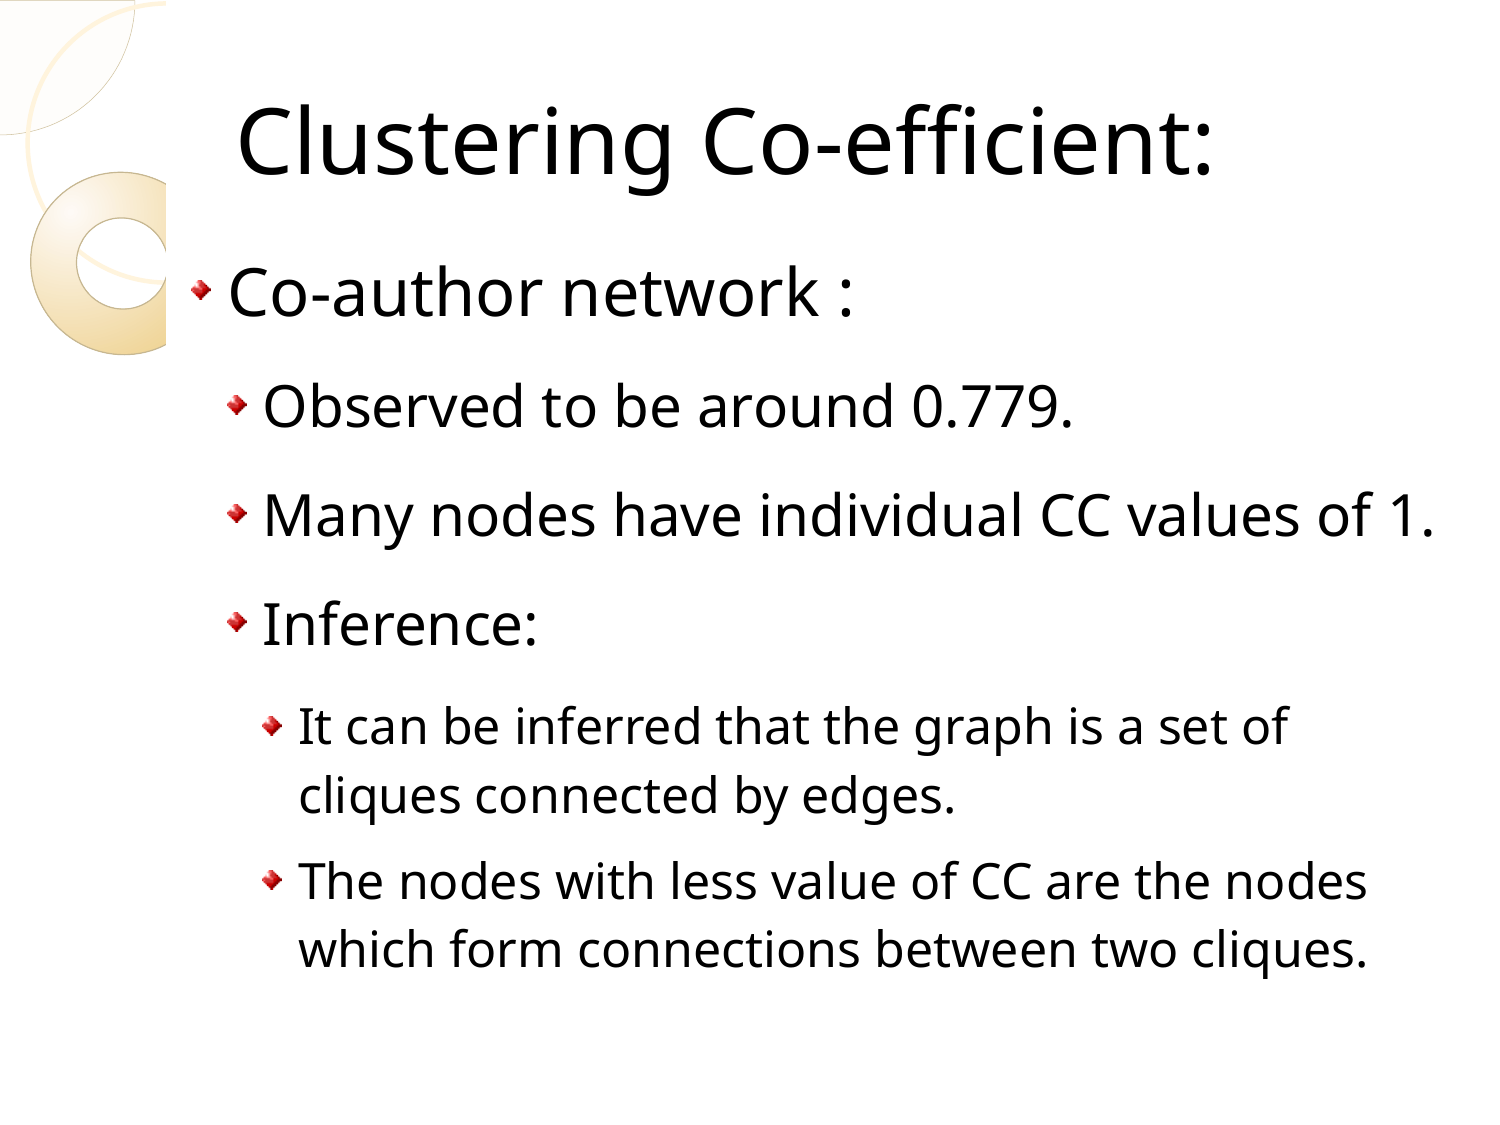

# Clustering Co-efficient:
 Co-author network :
Observed to be around 0.779.
Many nodes have individual CC values of 1.
Inference:
It can be inferred that the graph is a set of cliques connected by edges.
The nodes with less value of CC are the nodes which form connections between two cliques.